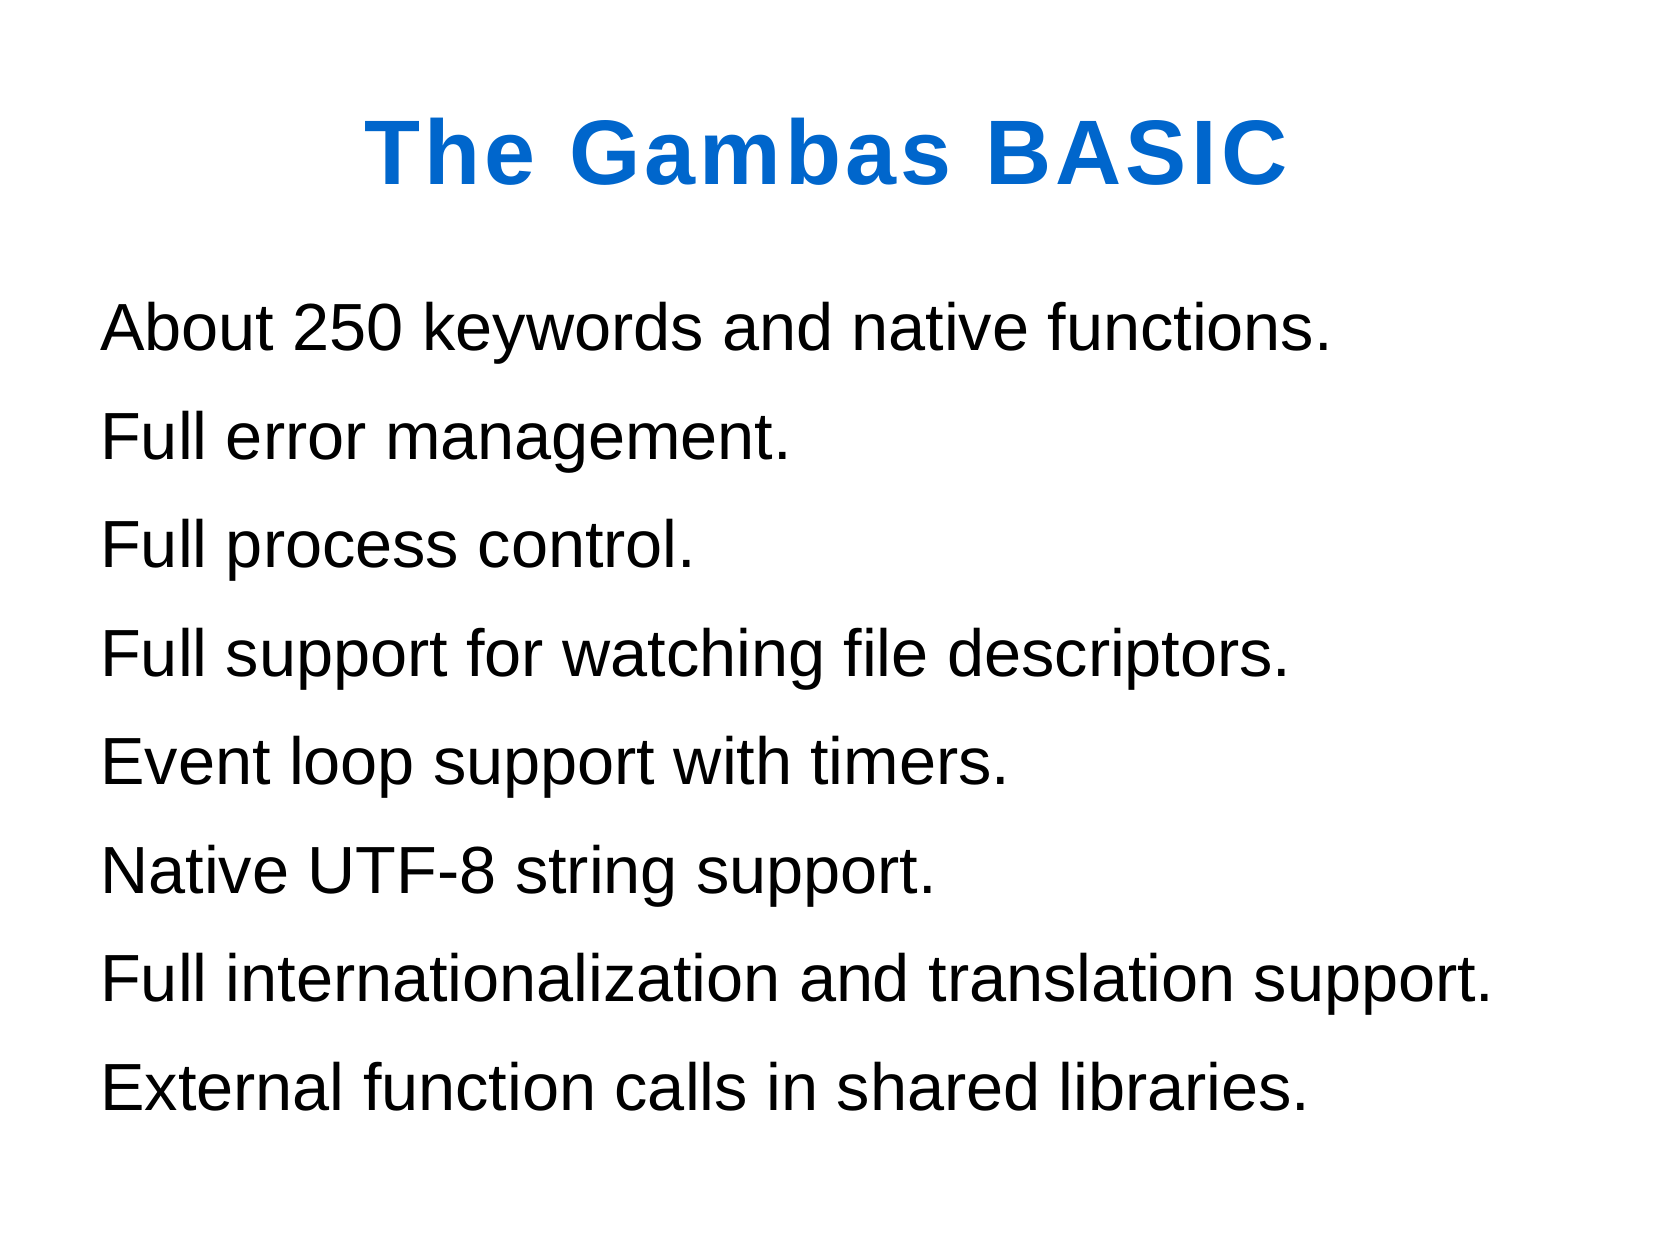

# The Gambas BASIC
About 250 keywords and native functions.
Full error management.
Full process control.
Full support for watching file descriptors.
Event loop support with timers.
Native UTF-8 string support.
Full internationalization and translation support.
External function calls in shared libraries.